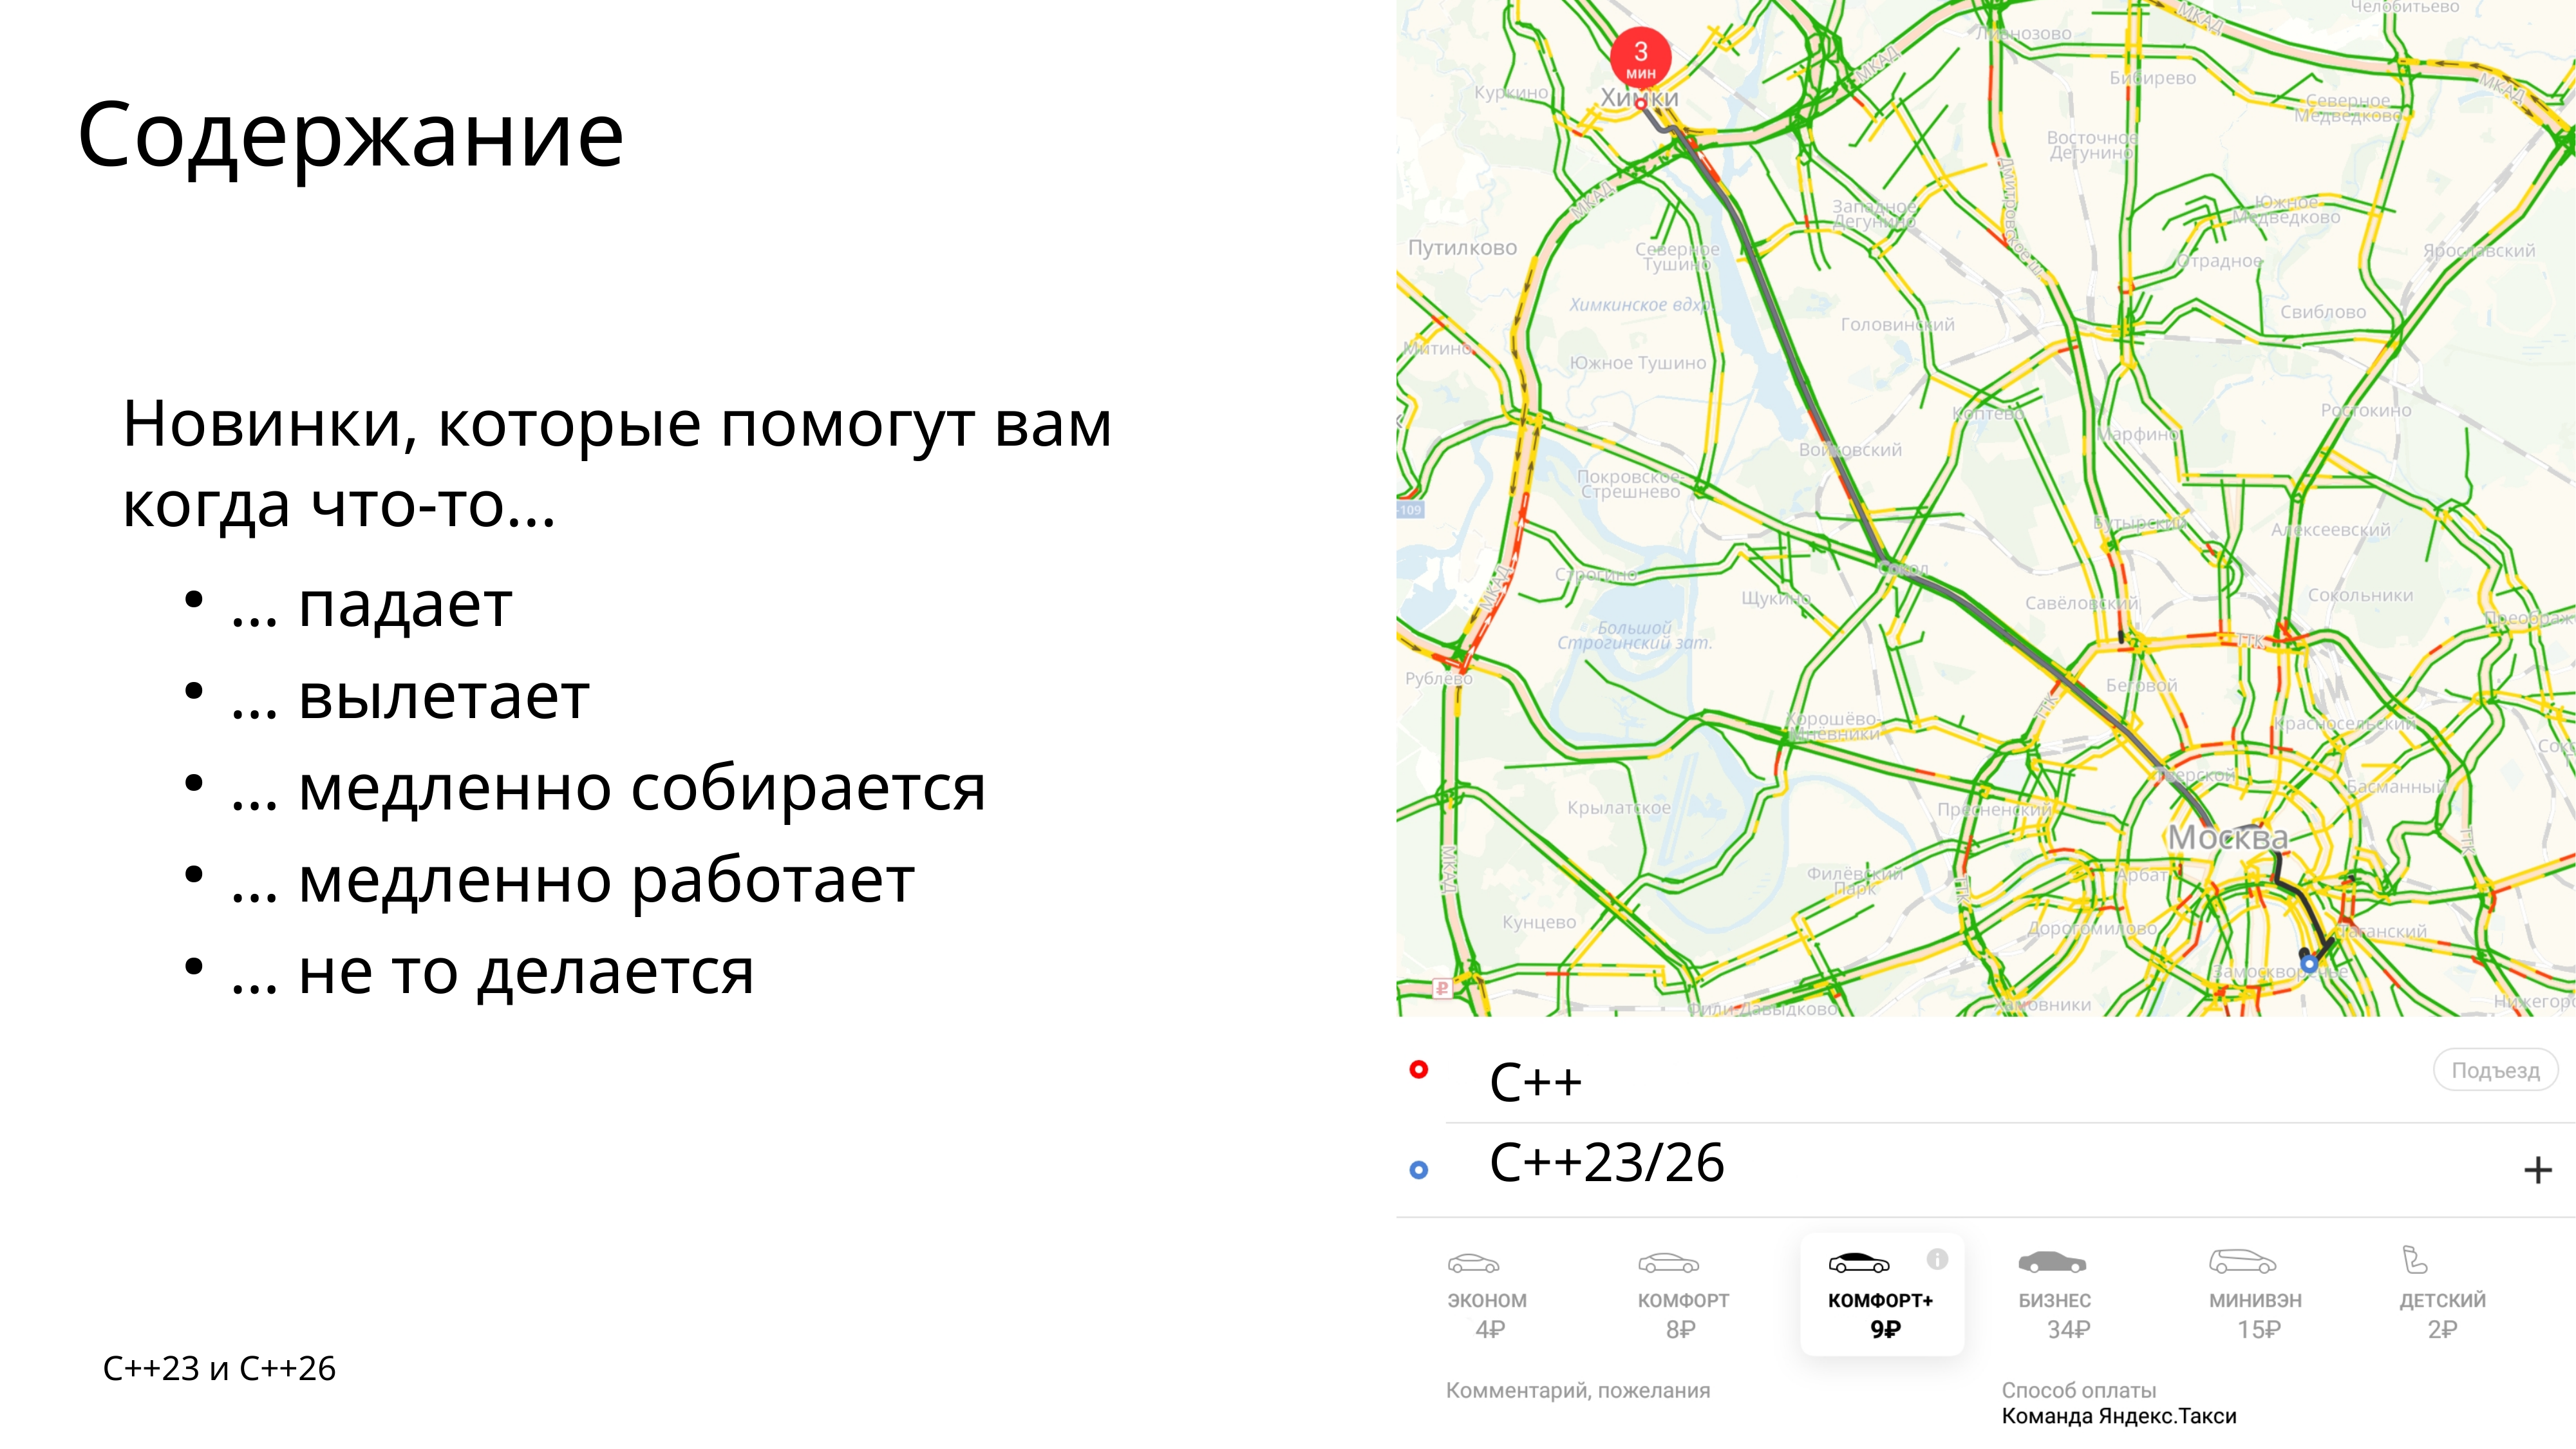

# Содержание
Новинки, которые помогут вам когда что-то...
 … падает
 … вылетает
 … медленно собирается
 … медленно работает
 … не то делается
С++
C++23/26
C++23 и C++26